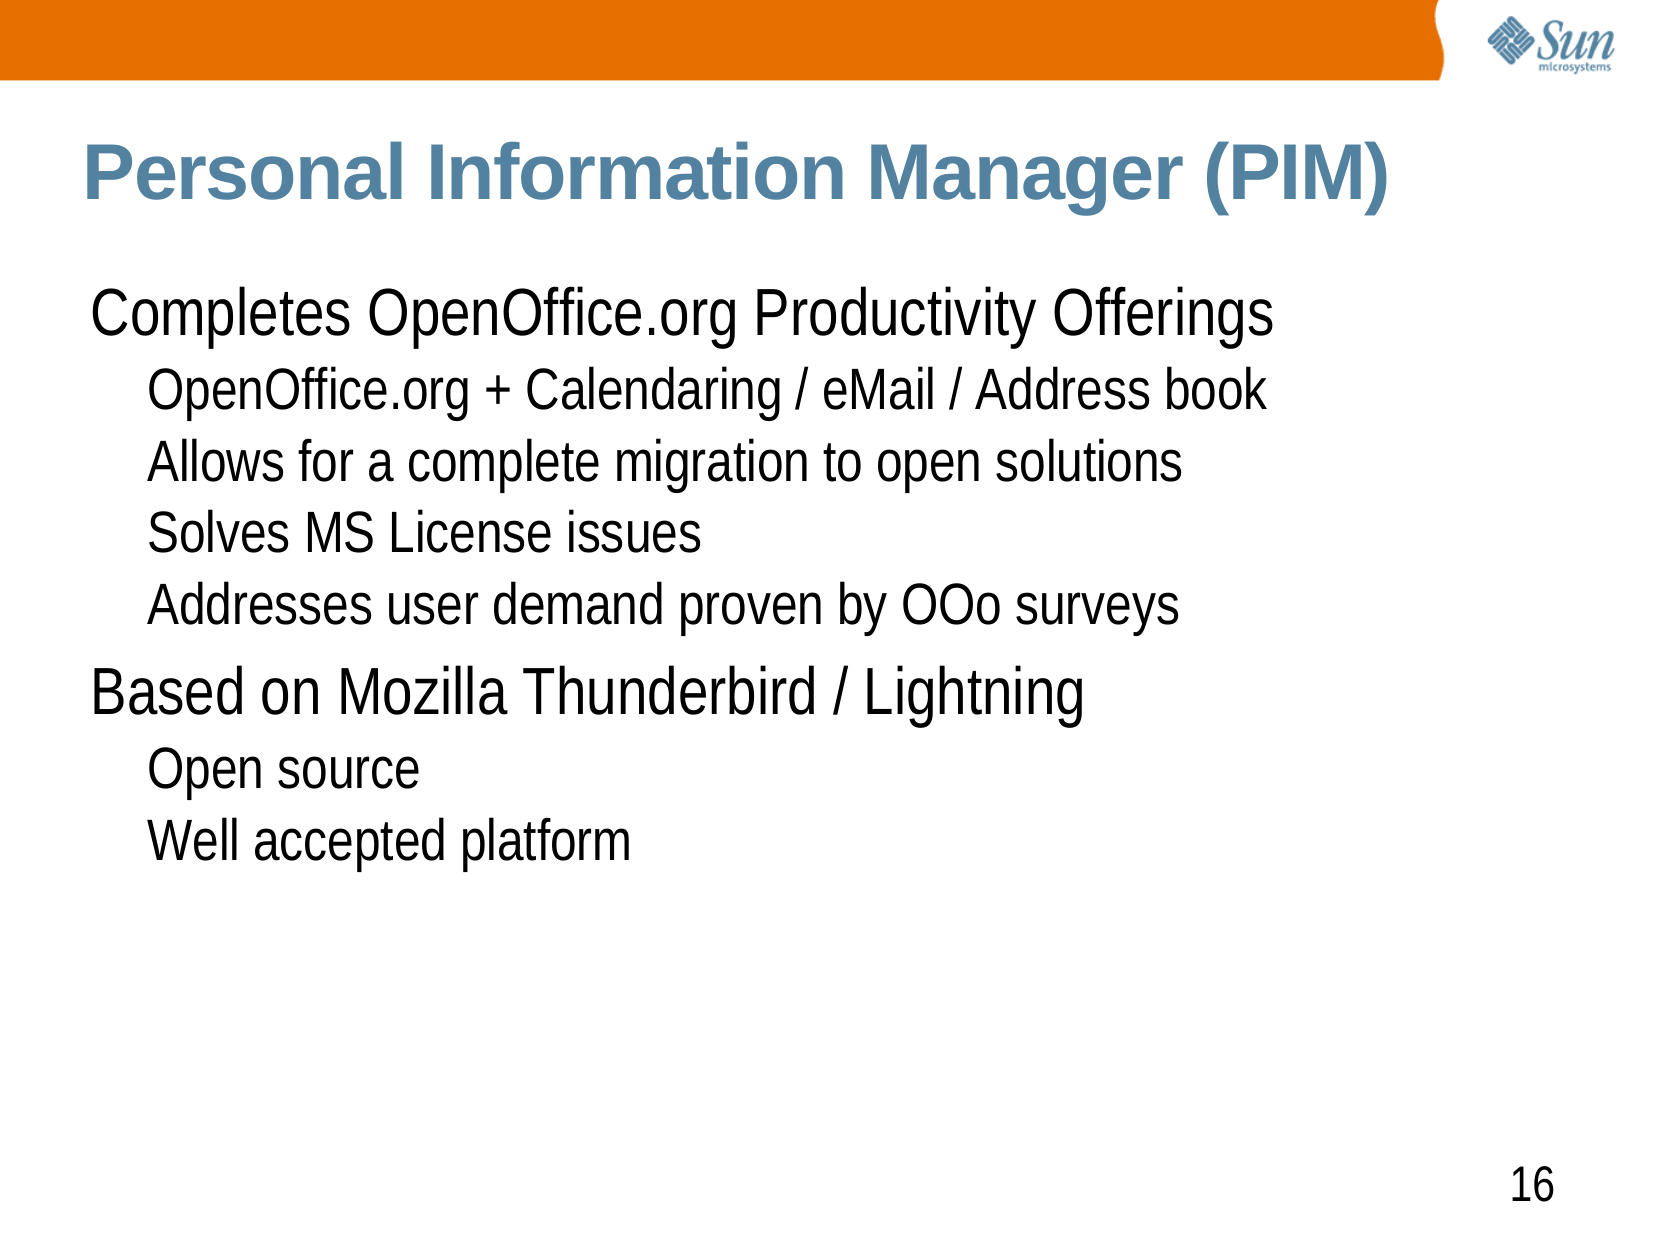

# Personal Information Manager (PIM)
Completes OpenOffice.org Productivity Offerings
OpenOffice.org + Calendaring / eMail / Address book
Allows for a complete migration to open solutions
Solves MS License issues
Addresses user demand proven by OOo surveys
Based on Mozilla Thunderbird / Lightning
Open source
Well accepted platform